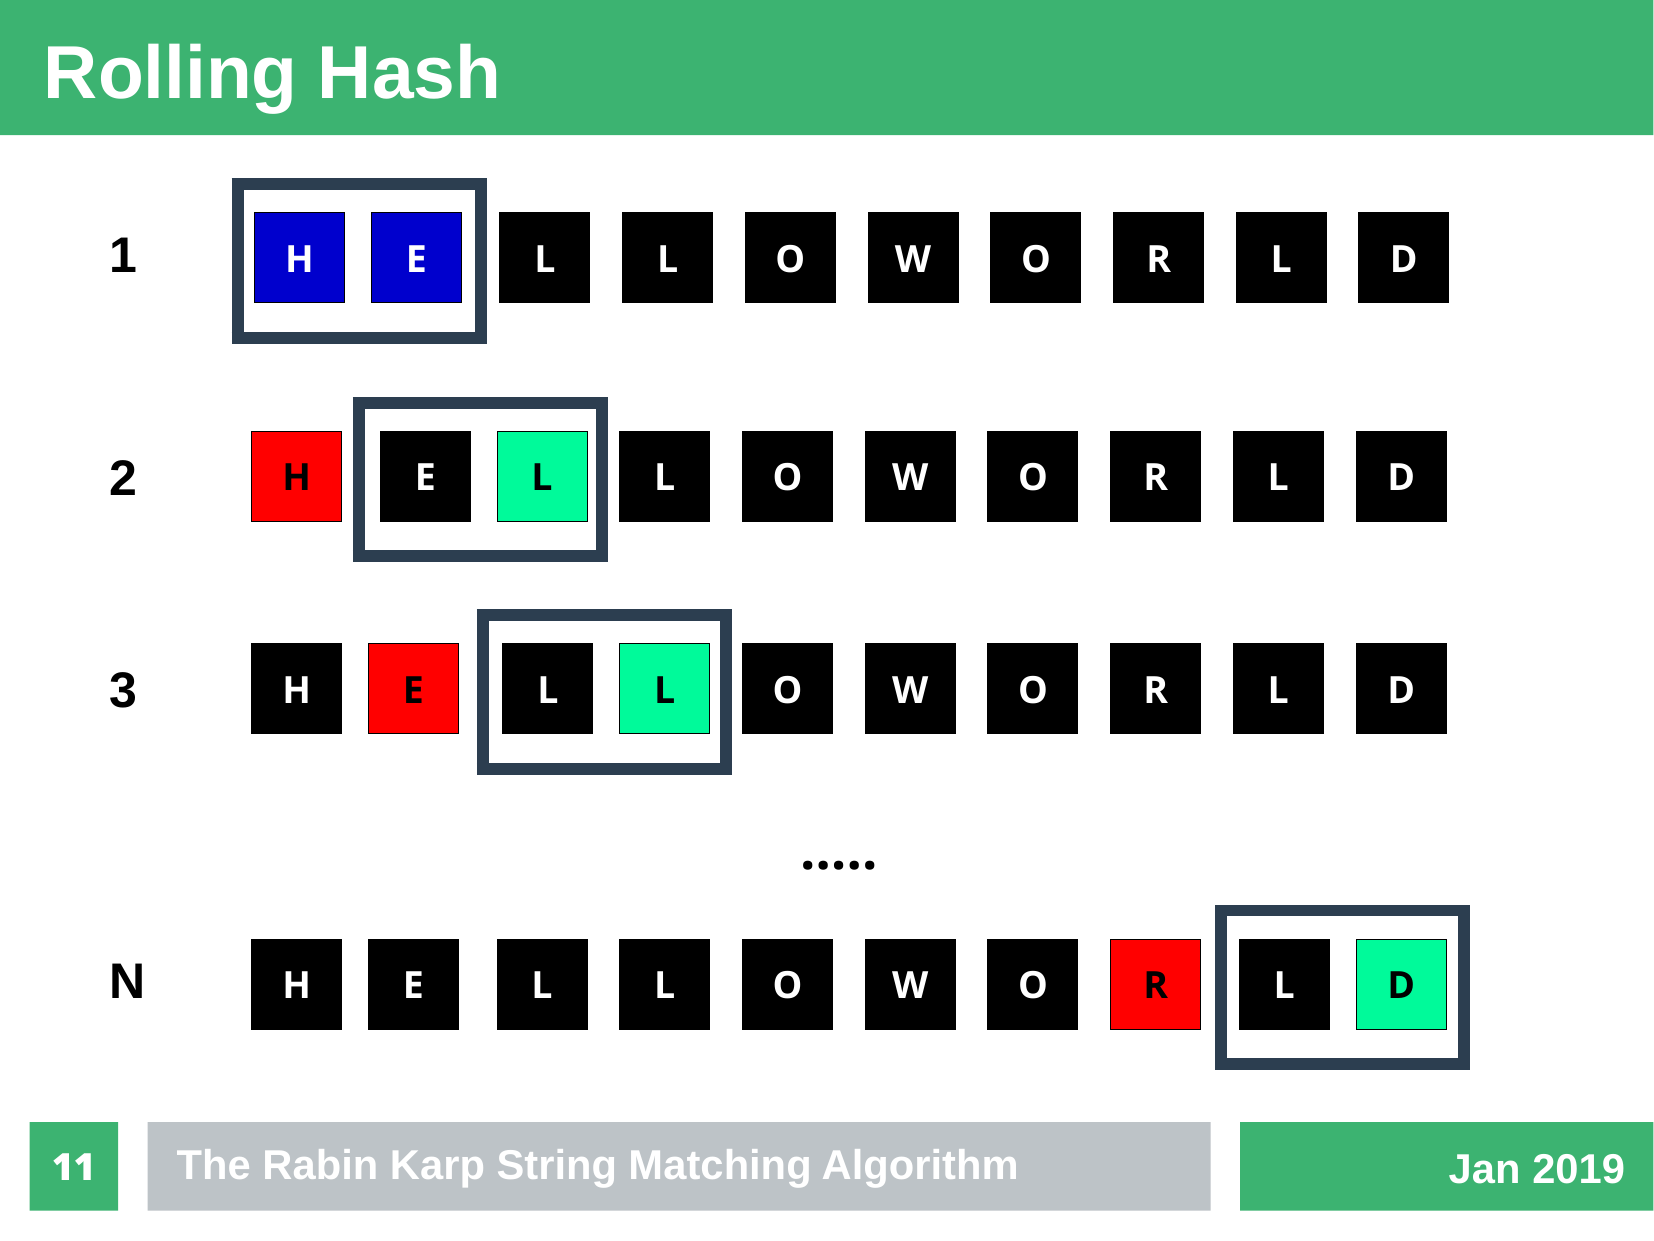

# Rolling Hash
H
E
L
L
O
W
O
R
L
D
1
2
3
N
H
E
L
L
O
W
O
R
L
D
H
E
L
L
O
W
O
R
L
D
…..
H
E
L
L
O
W
O
R
L
D
11
The Rabin Karp String Matching Algorithm
Jan 2019